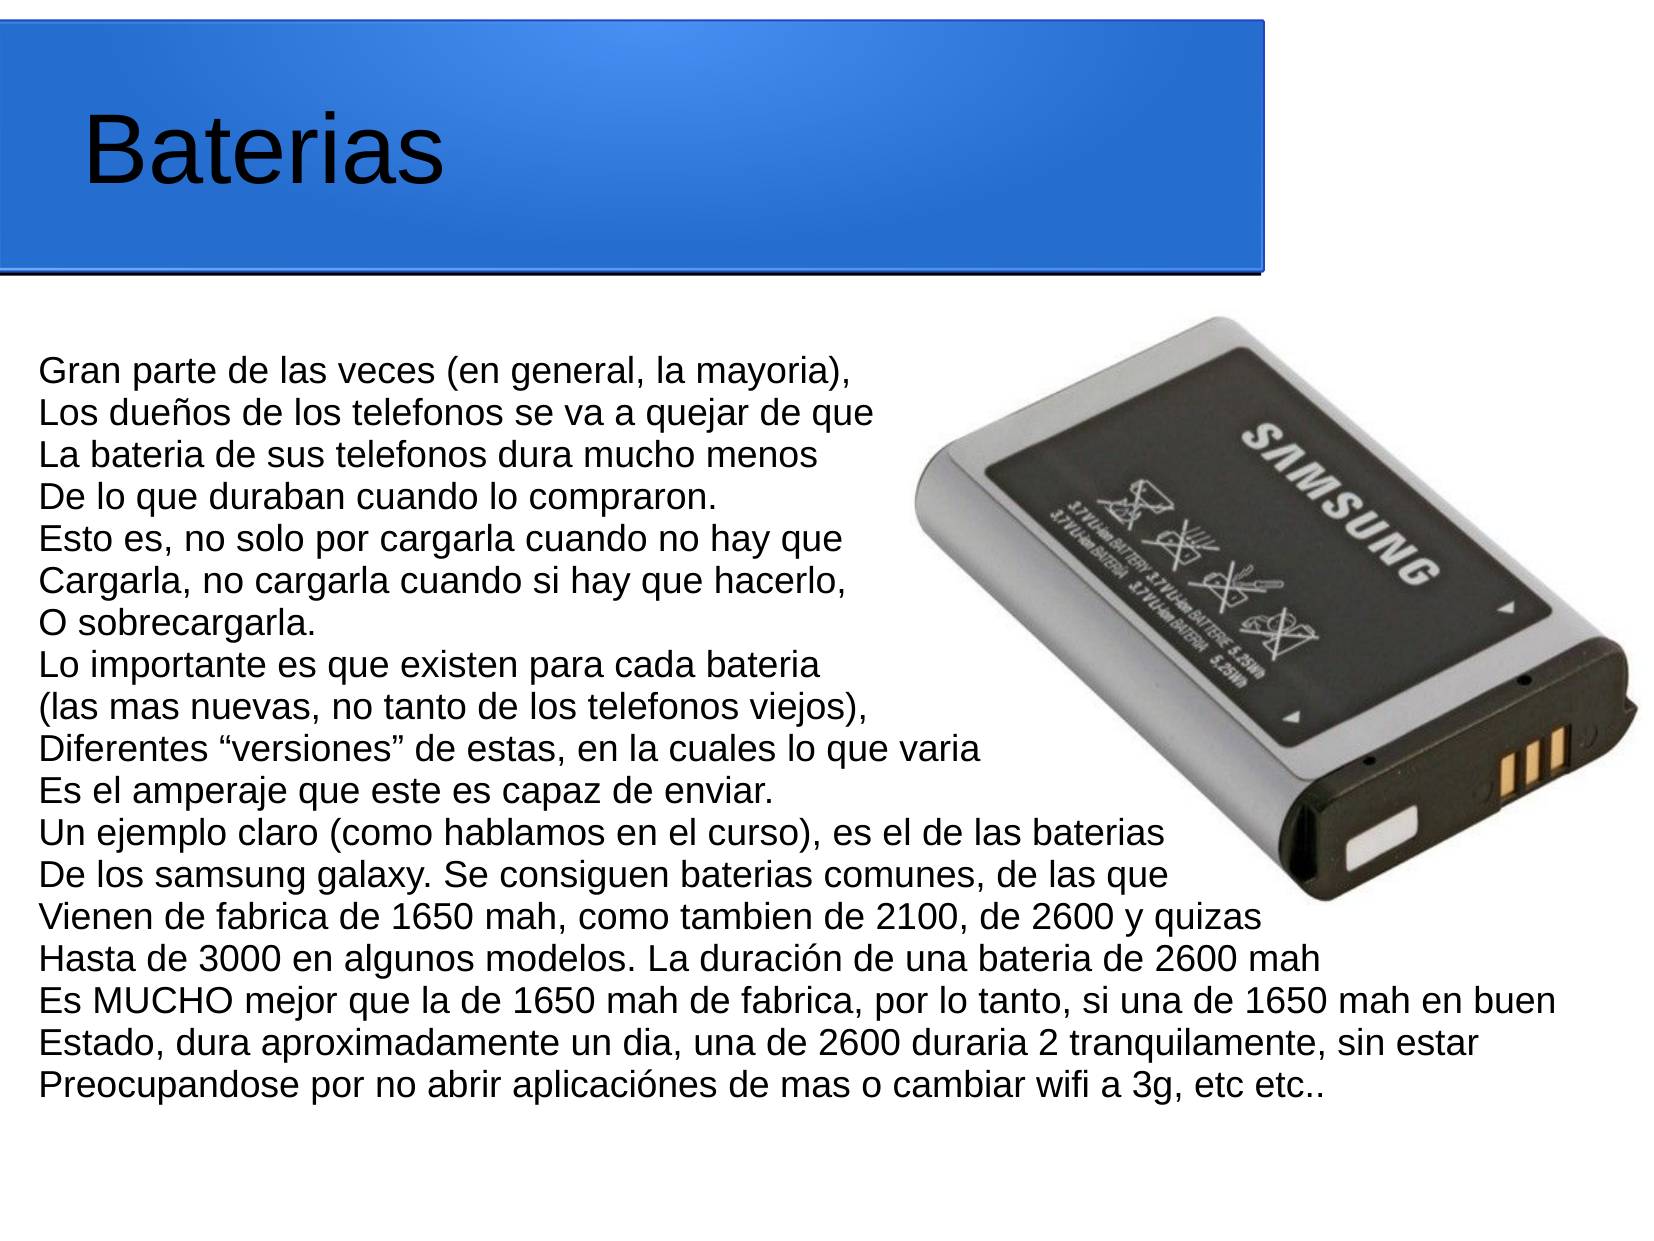

# Baterias
Gran parte de las veces (en general, la mayoria),
Los dueños de los telefonos se va a quejar de que
La bateria de sus telefonos dura mucho menos
De lo que duraban cuando lo compraron.
Esto es, no solo por cargarla cuando no hay que
Cargarla, no cargarla cuando si hay que hacerlo,
O sobrecargarla.
Lo importante es que existen para cada bateria
(las mas nuevas, no tanto de los telefonos viejos),
Diferentes “versiones” de estas, en la cuales lo que varia
Es el amperaje que este es capaz de enviar.
Un ejemplo claro (como hablamos en el curso), es el de las baterias
De los samsung galaxy. Se consiguen baterias comunes, de las que
Vienen de fabrica de 1650 mah, como tambien de 2100, de 2600 y quizas
Hasta de 3000 en algunos modelos. La duración de una bateria de 2600 mah
Es MUCHO mejor que la de 1650 mah de fabrica, por lo tanto, si una de 1650 mah en buen
Estado, dura aproximadamente un dia, una de 2600 duraria 2 tranquilamente, sin estar
Preocupandose por no abrir aplicaciónes de mas o cambiar wifi a 3g, etc etc..